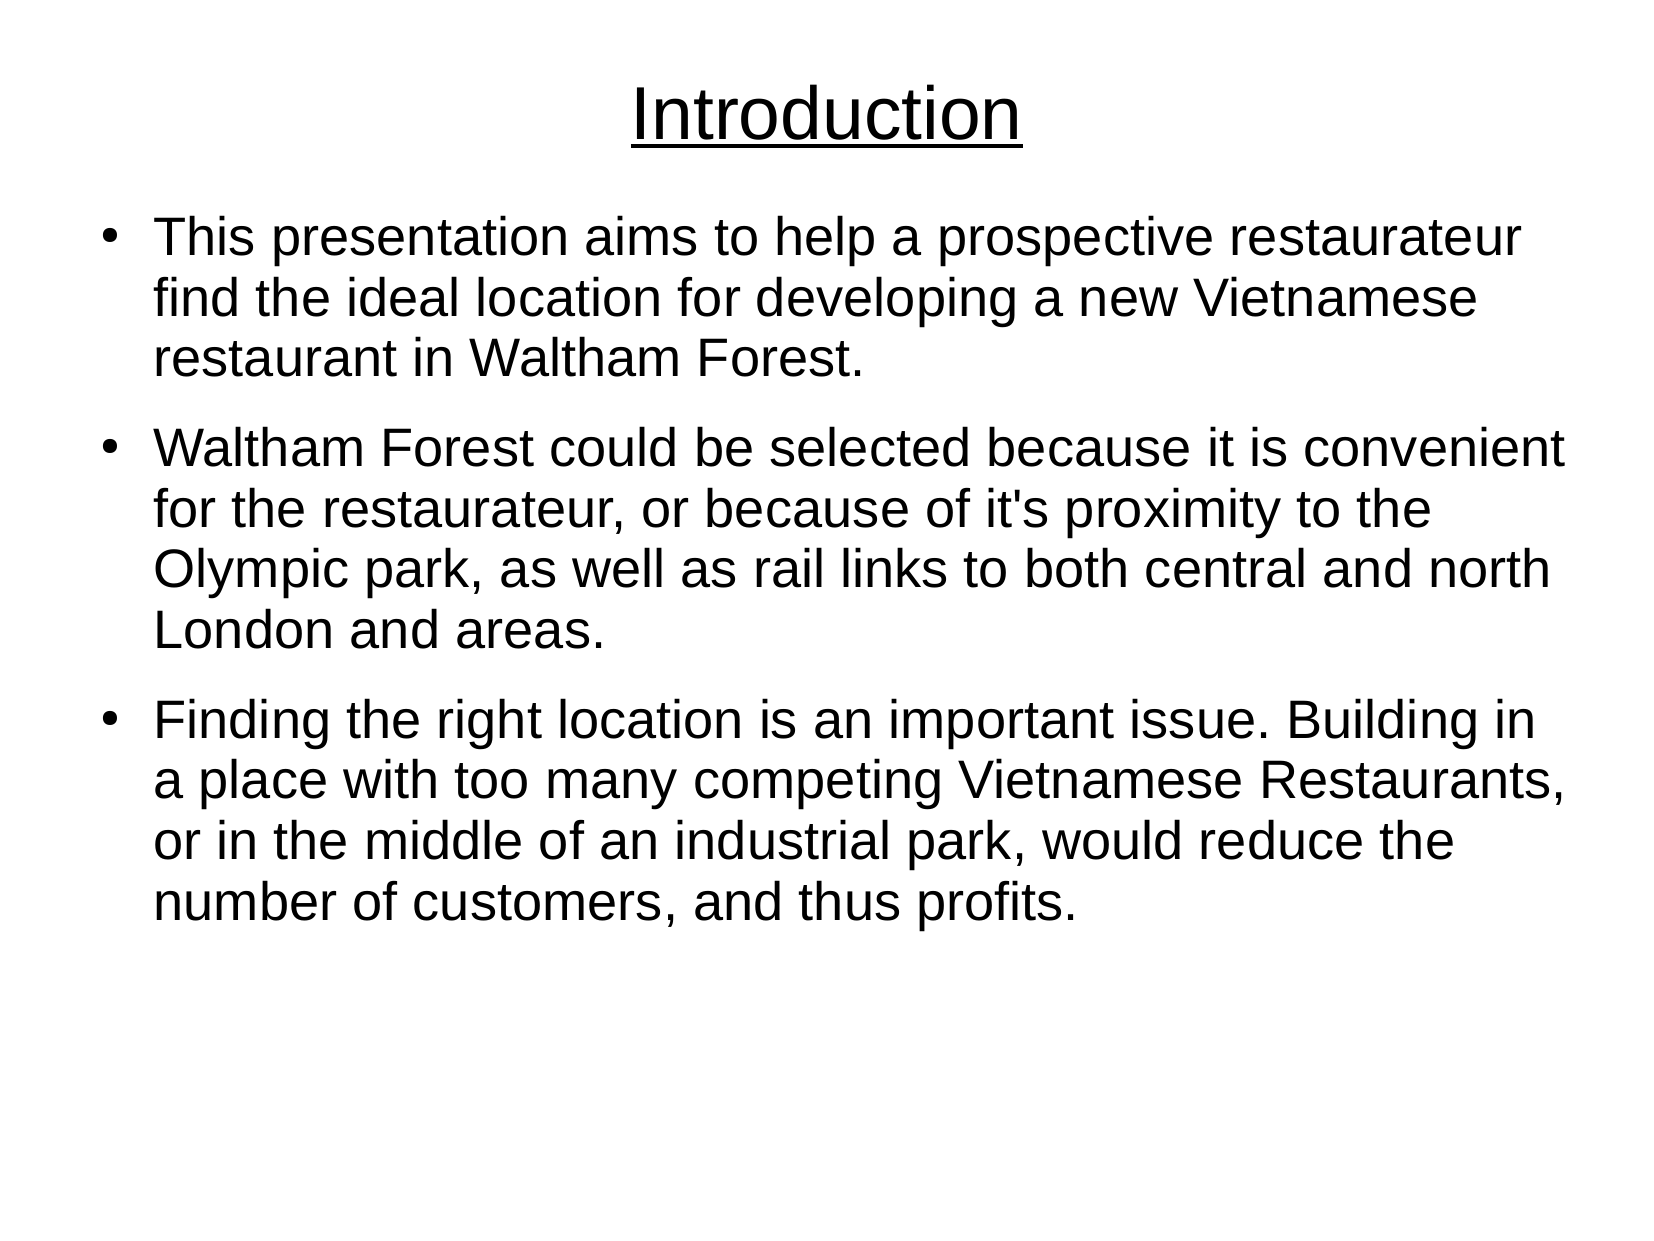

# Introduction
This presentation aims to help a prospective restaurateur find the ideal location for developing a new Vietnamese restaurant in Waltham Forest.
Waltham Forest could be selected because it is convenient for the restaurateur, or because of it's proximity to the Olympic park, as well as rail links to both central and north London and areas.
Finding the right location is an important issue. Building in a place with too many competing Vietnamese Restaurants, or in the middle of an industrial park, would reduce the number of customers, and thus profits.